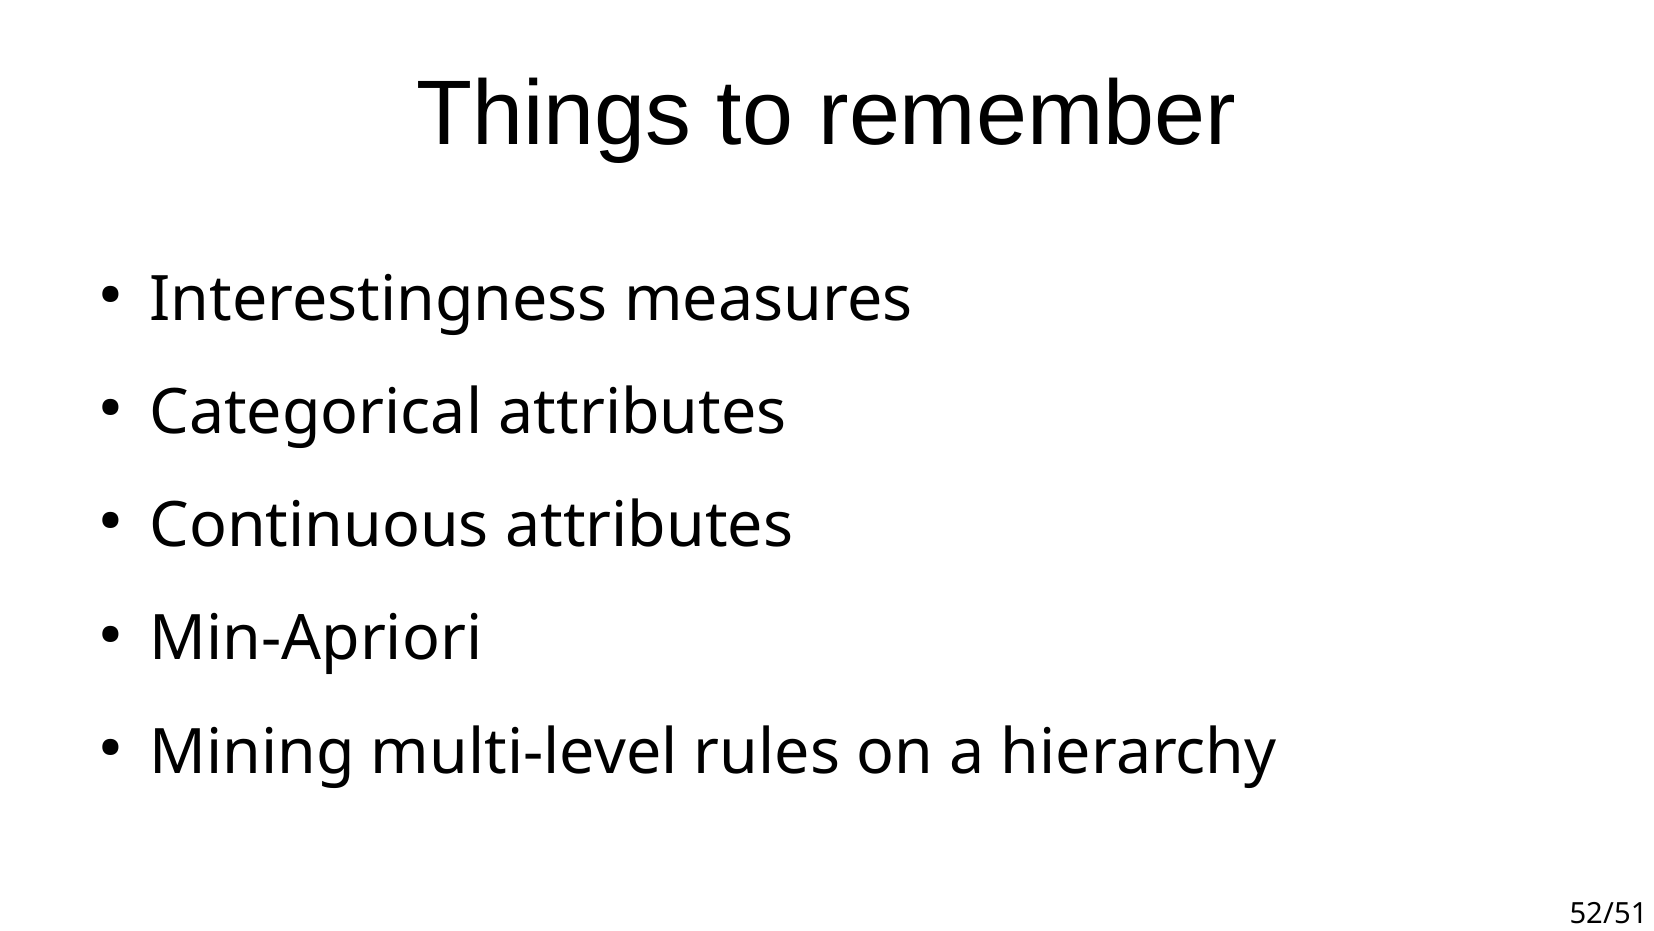

# Things to remember
Interestingness measures
Categorical attributes
Continuous attributes
Min-Apriori
Mining multi-level rules on a hierarchy
52